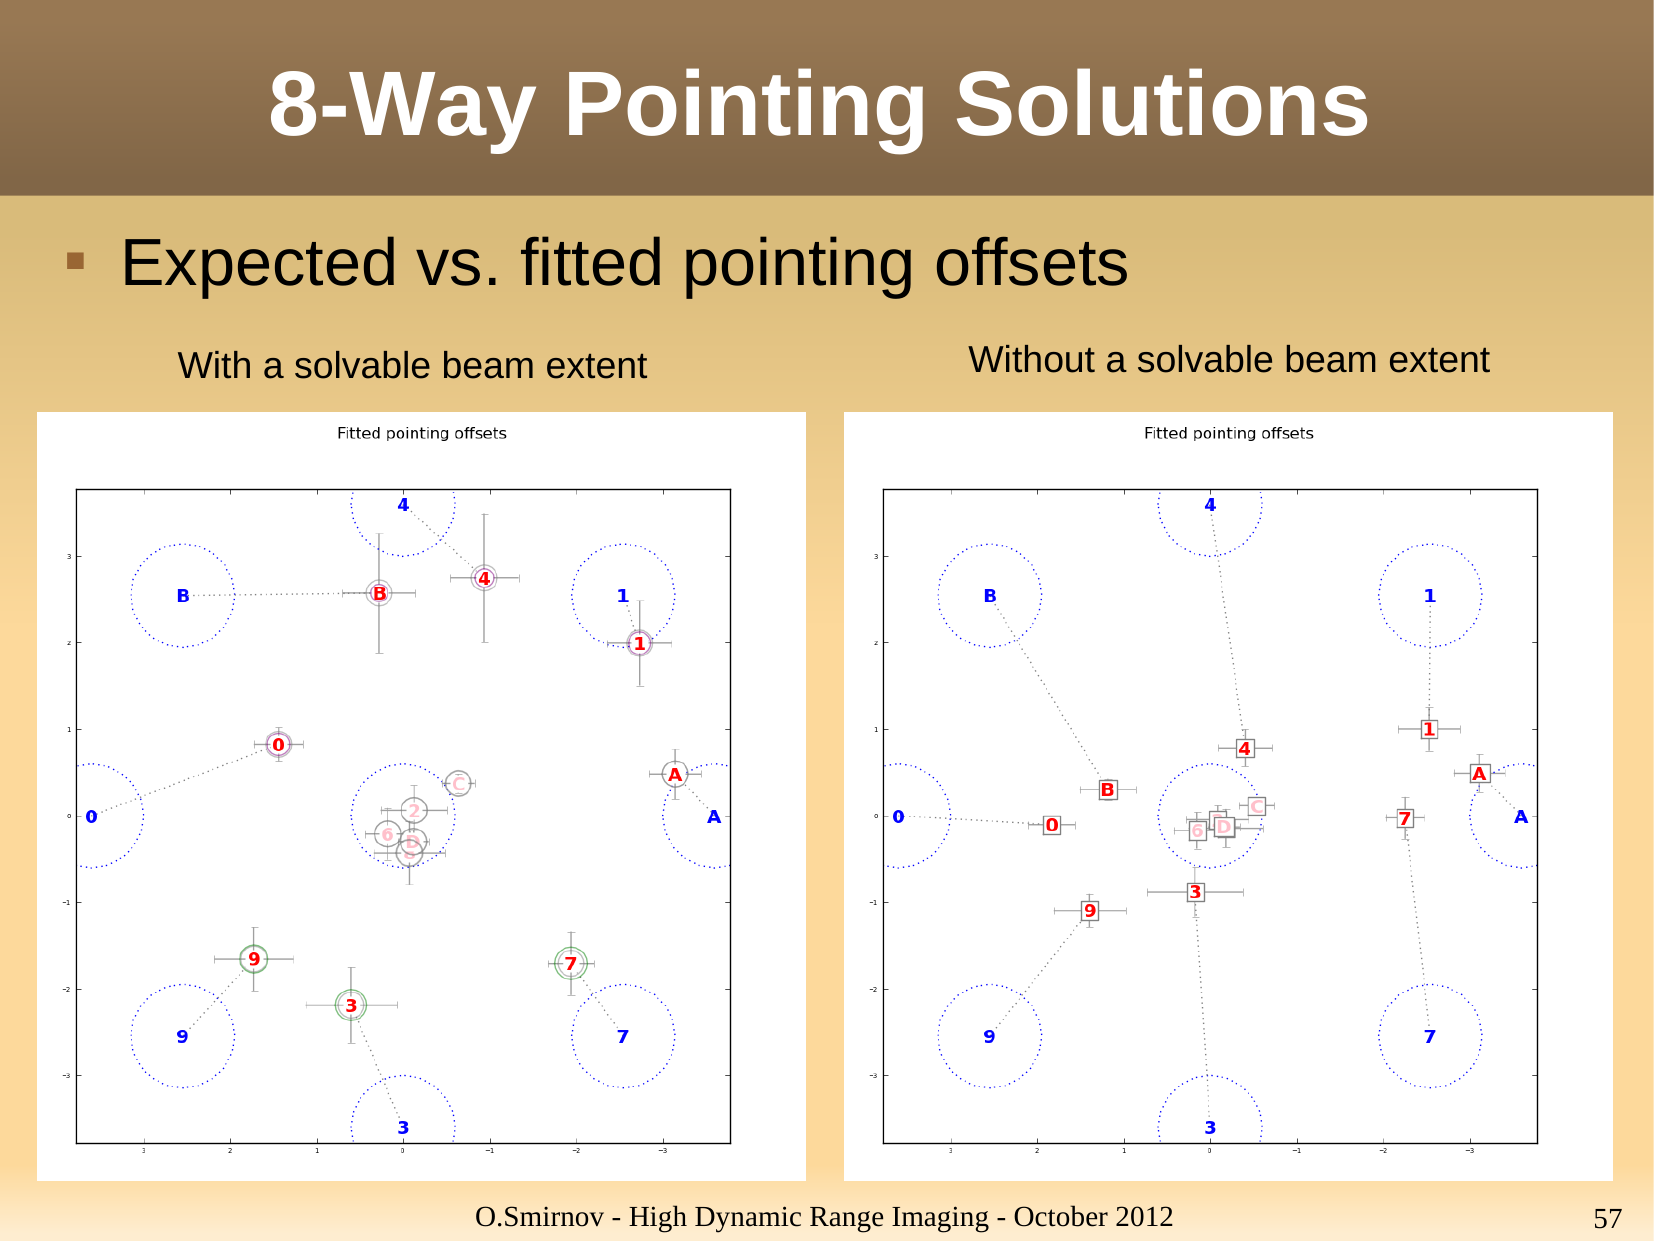

# 8-Way Pointing Solutions
Expected vs. fitted pointing offsets
Without a solvable beam extent
With a solvable beam extent
O.Smirnov - High Dynamic Range Imaging - October 2012
57